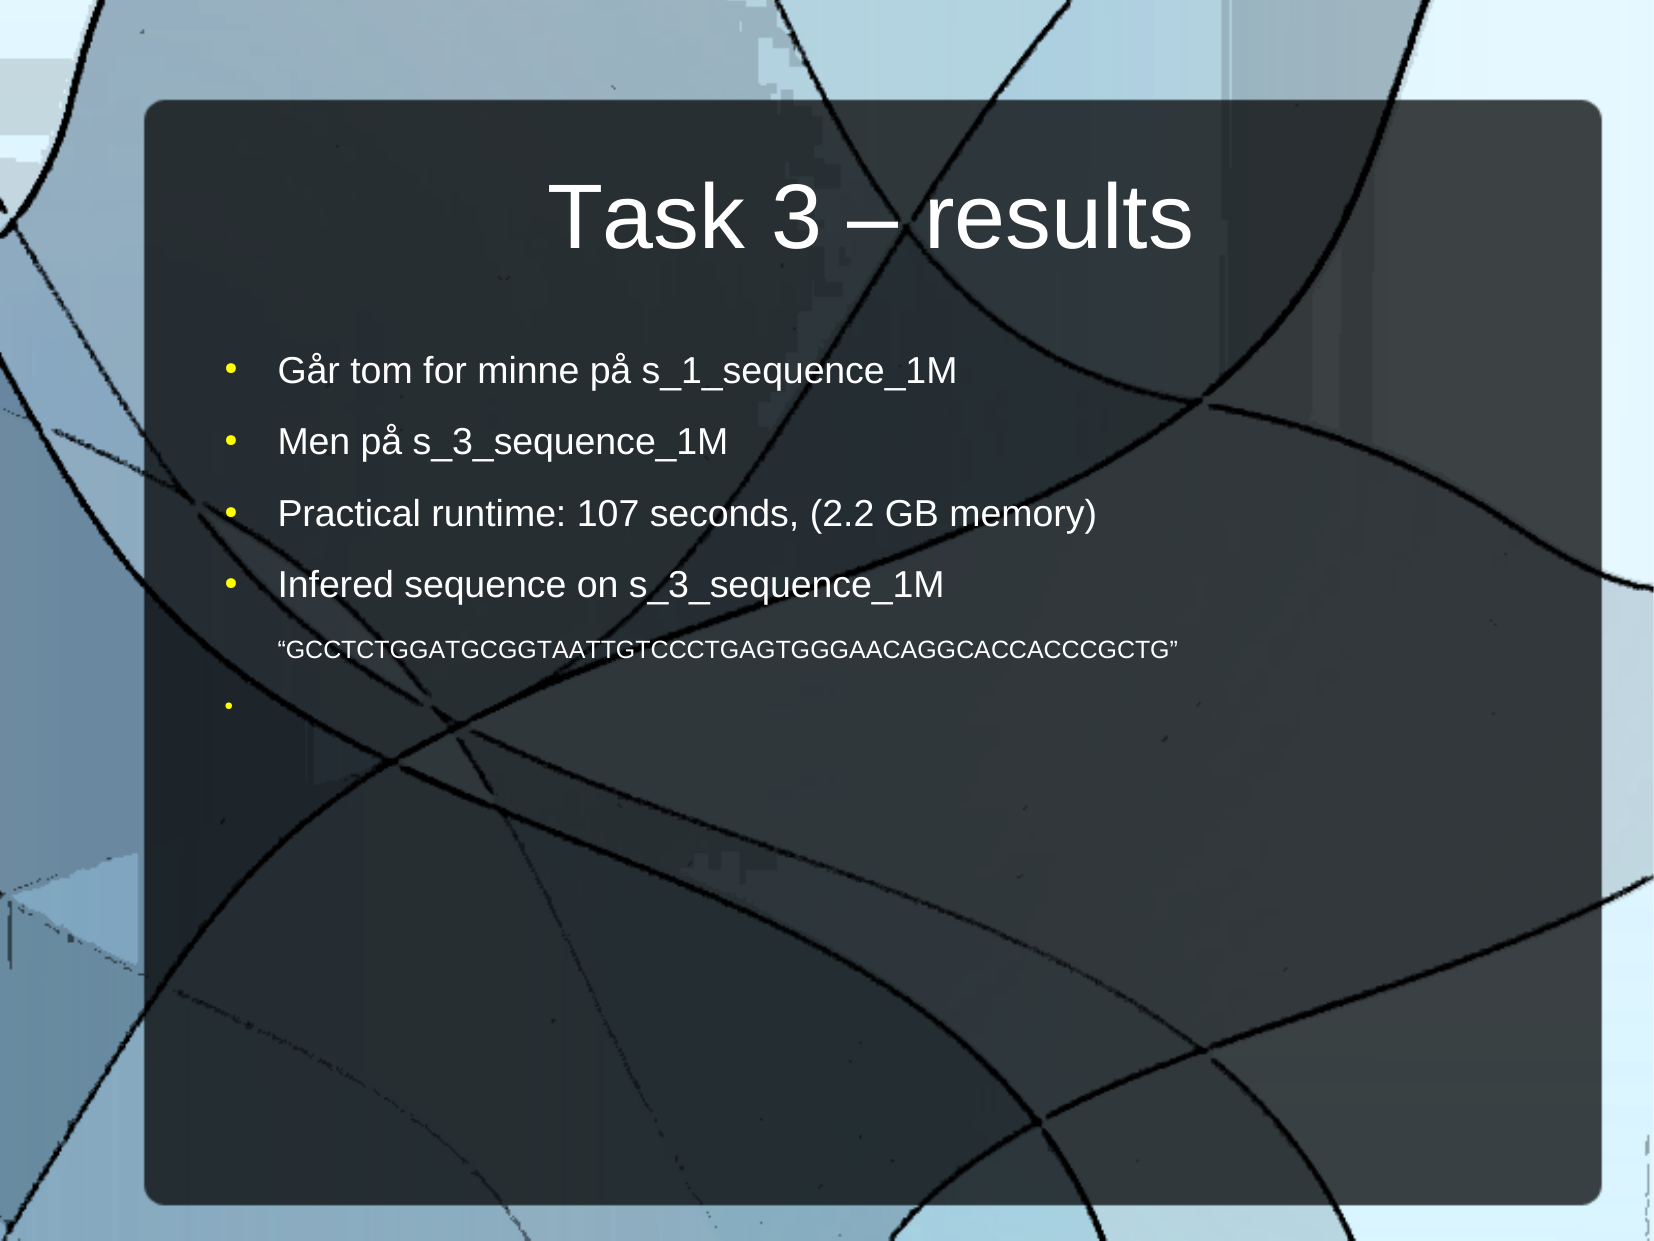

# Task 3 – results
Går tom for minne på s_1_sequence_1M
Men på s_3_sequence_1M
Practical runtime: 107 seconds, (2.2 GB memory)
Infered sequence on s_3_sequence_1M
“GCCTCTGGATGCGGTAATTGTCCCTGAGTGGGAACAGGCACCACCCGCTG”